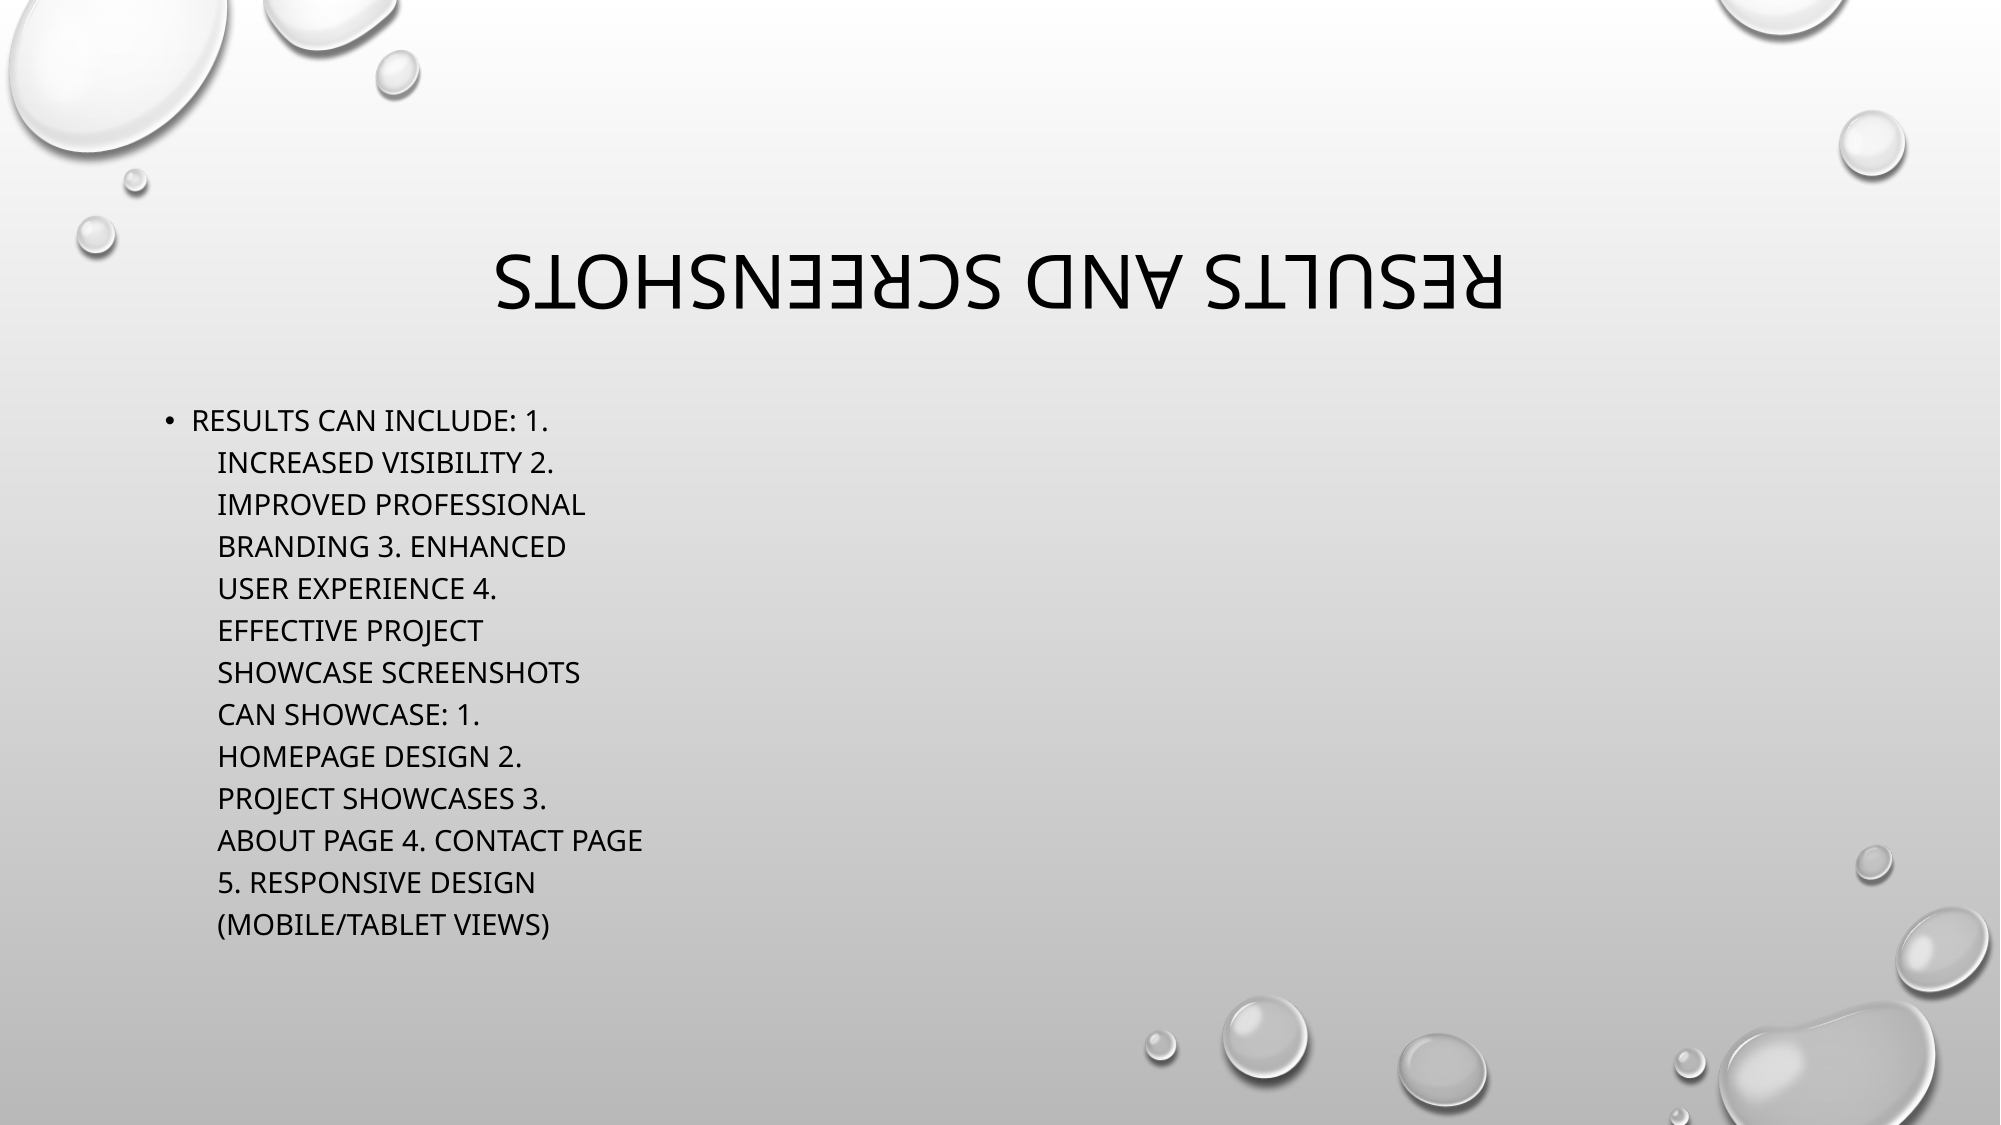

# Results and screenshots
Results can include: 1. Increased visibility 2. Improved professional branding 3. Enhanced user experience 4. Effective project showcase Screenshots can showcase: 1. Homepage design 2. Project showcases 3. About page 4. Contact page 5. Responsive design (mobile/tablet views)